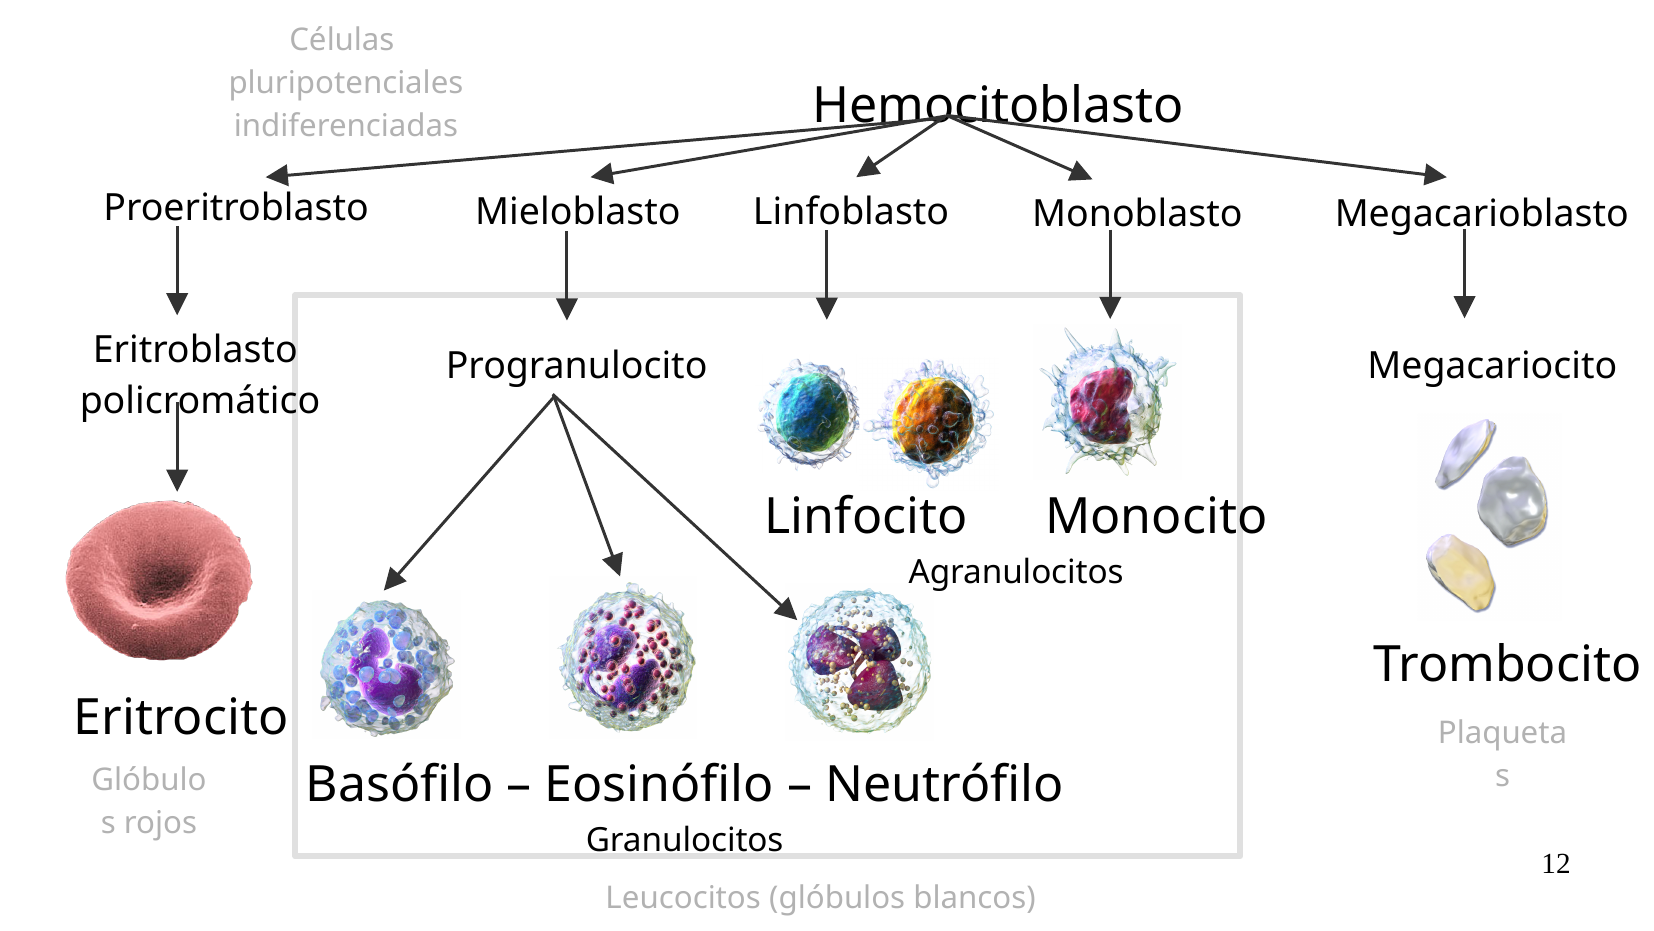

Células pluripotenciales indiferenciadas
Hemocitoblasto
Proeritroblasto
Mieloblasto
Linfoblasto
Monoblasto
Megacarioblasto
Eritroblasto
policromático
Progranulocito
Megacariocito
Linfocito Monocito
Agranulocitos
Trombocito
Eritrocito
Plaquetas
Basófilo – Eosinófilo – Neutrófilo
Granulocitos
Glóbulos rojos
12
Leucocitos (glóbulos blancos)